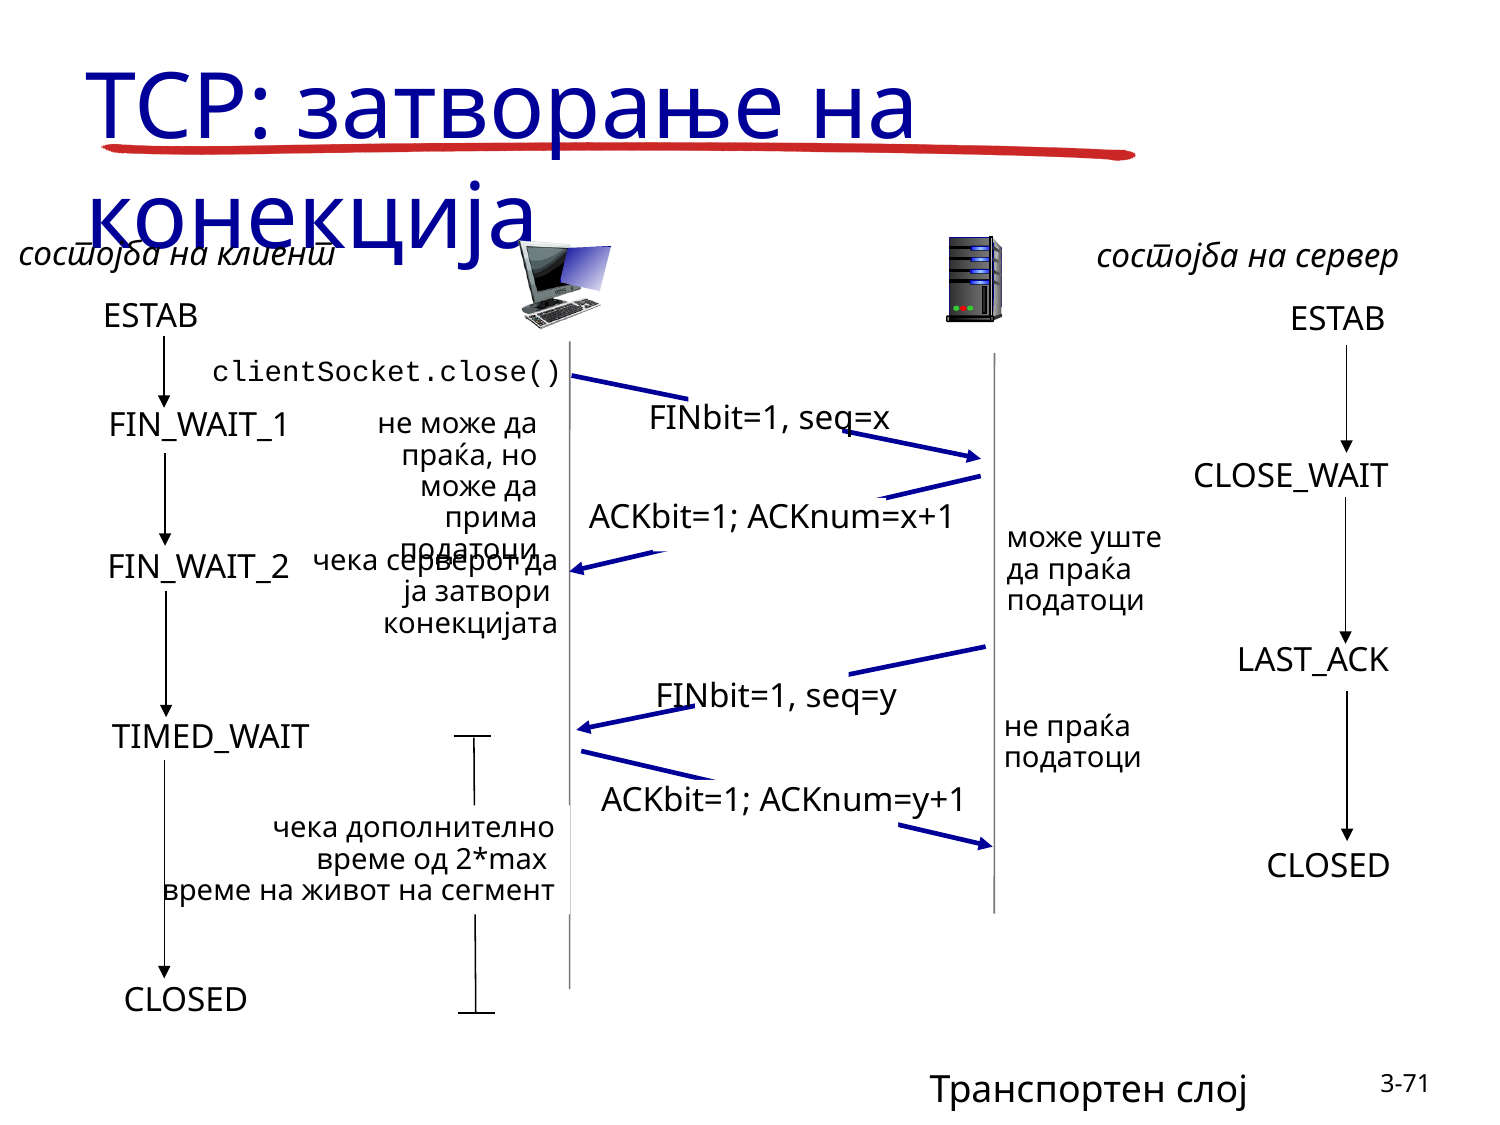

# TCP: затворање на конекција
состојба на клиент
состојба на сервер
ESTAB
ESTAB
FIN_WAIT_1
clientSocket.close()
FINbit=1, seq=x
не може да праќа, но може да прима податоци
CLOSE_WAIT
FIN_WAIT_2
ACKbit=1; ACKnum=x+1
може уште
да праќа
податоци
 чека серверот да
ја затвори
конекцијата
LAST_ACK
не праќа
податоци
TIMED_WAIT
FINbit=1, seq=y
CLOSED
 чека дополнително
време од 2*max
време на живот на сегмент
CLOSED
ACKbit=1; ACKnum=y+1
Транспортен слој